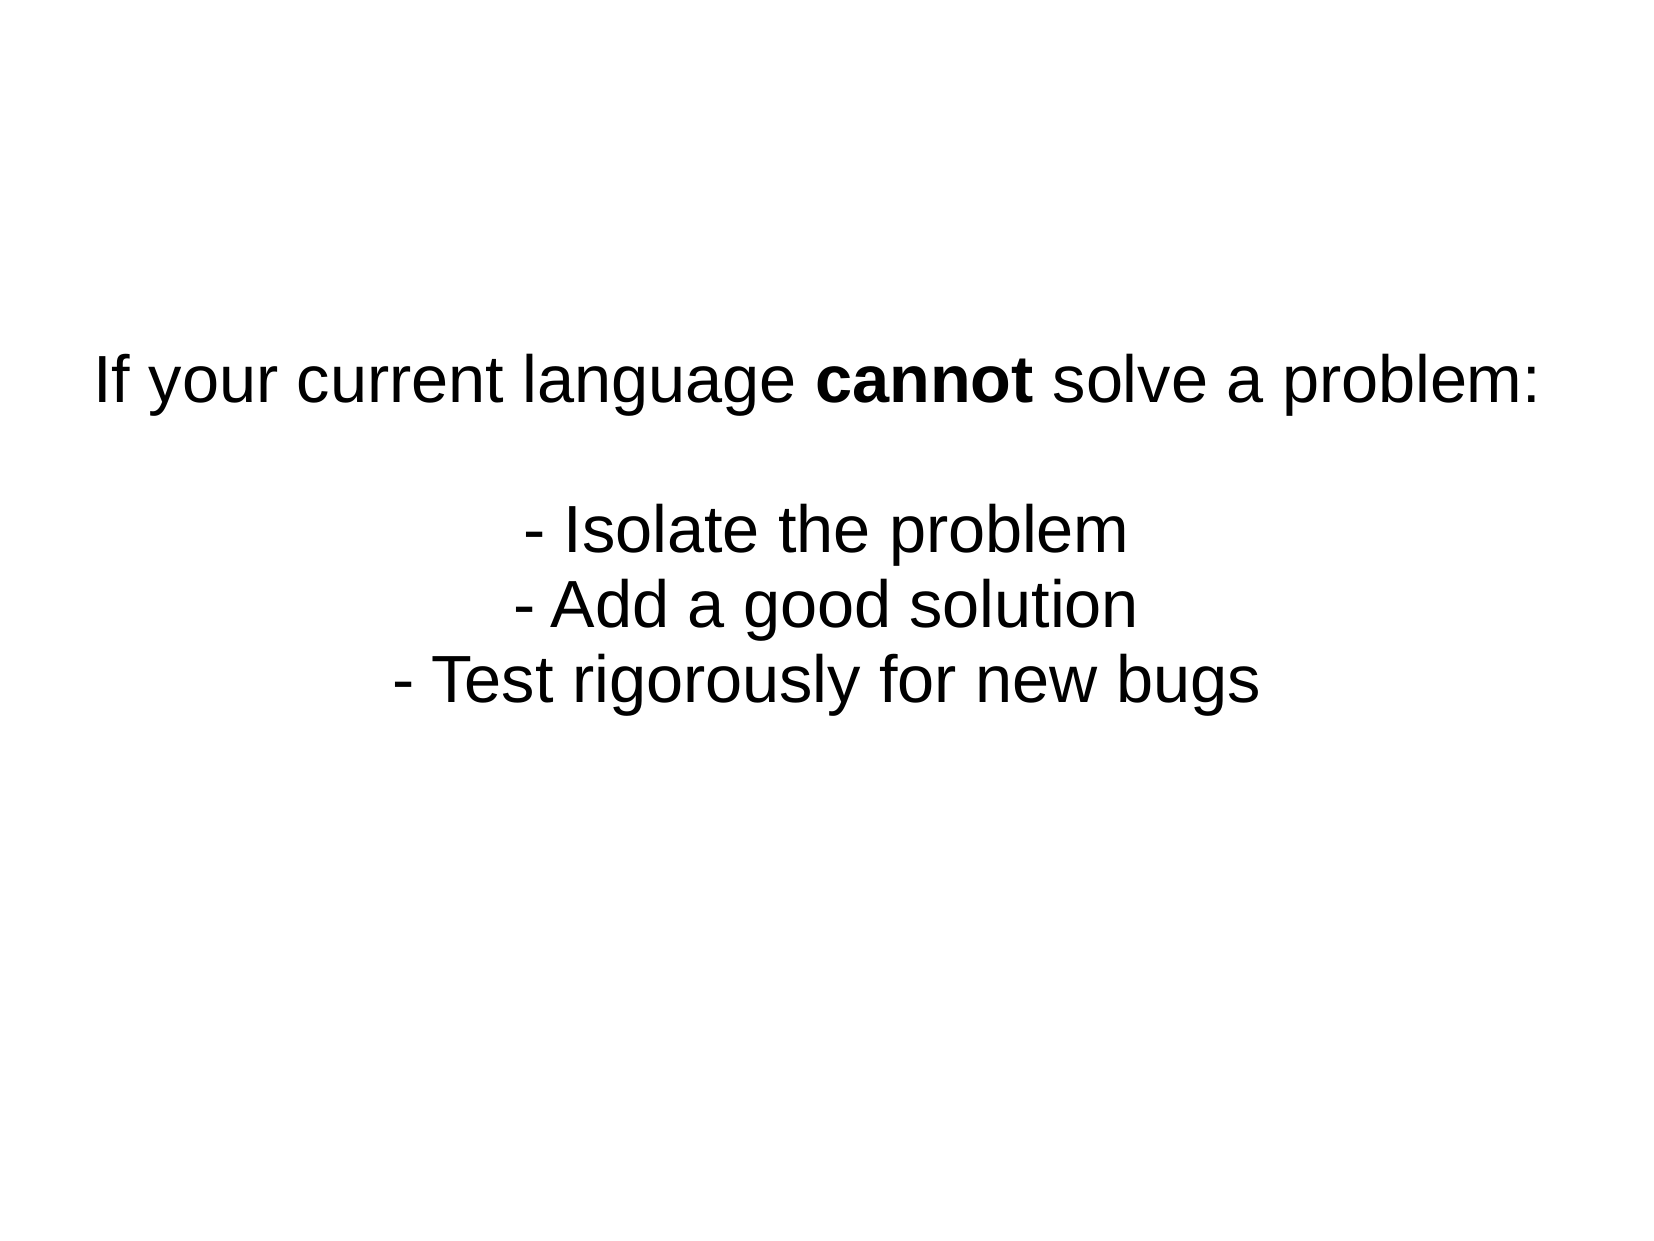

# If your current language cannot solve a problem:
- Isolate the problem
- Add a good solution
- Test rigorously for new bugs